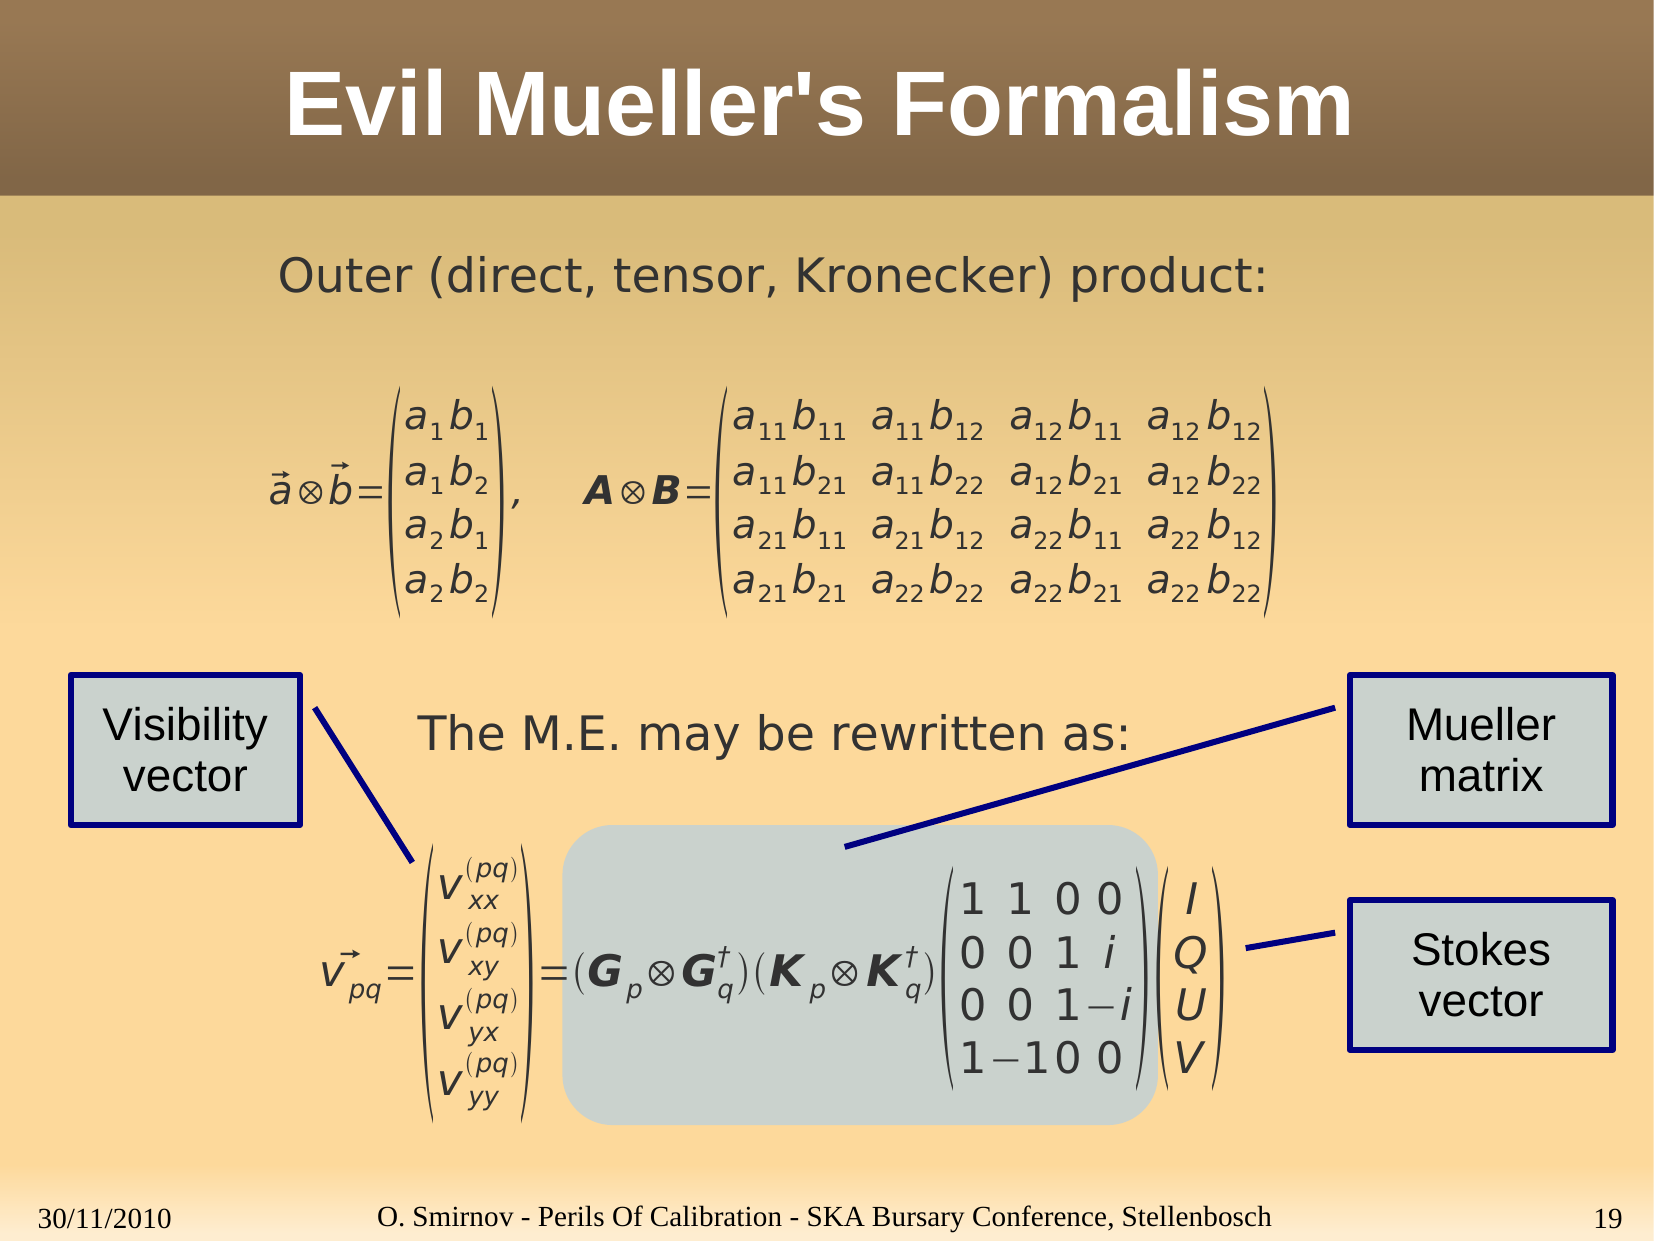

# Evil Mueller's Formalism
Visibility
vector
Mueller
matrix
Stokes
vector
O. Smirnov - Perils Of Calibration - SKA Bursary Conference, Stellenbosch
30/11/2010
19